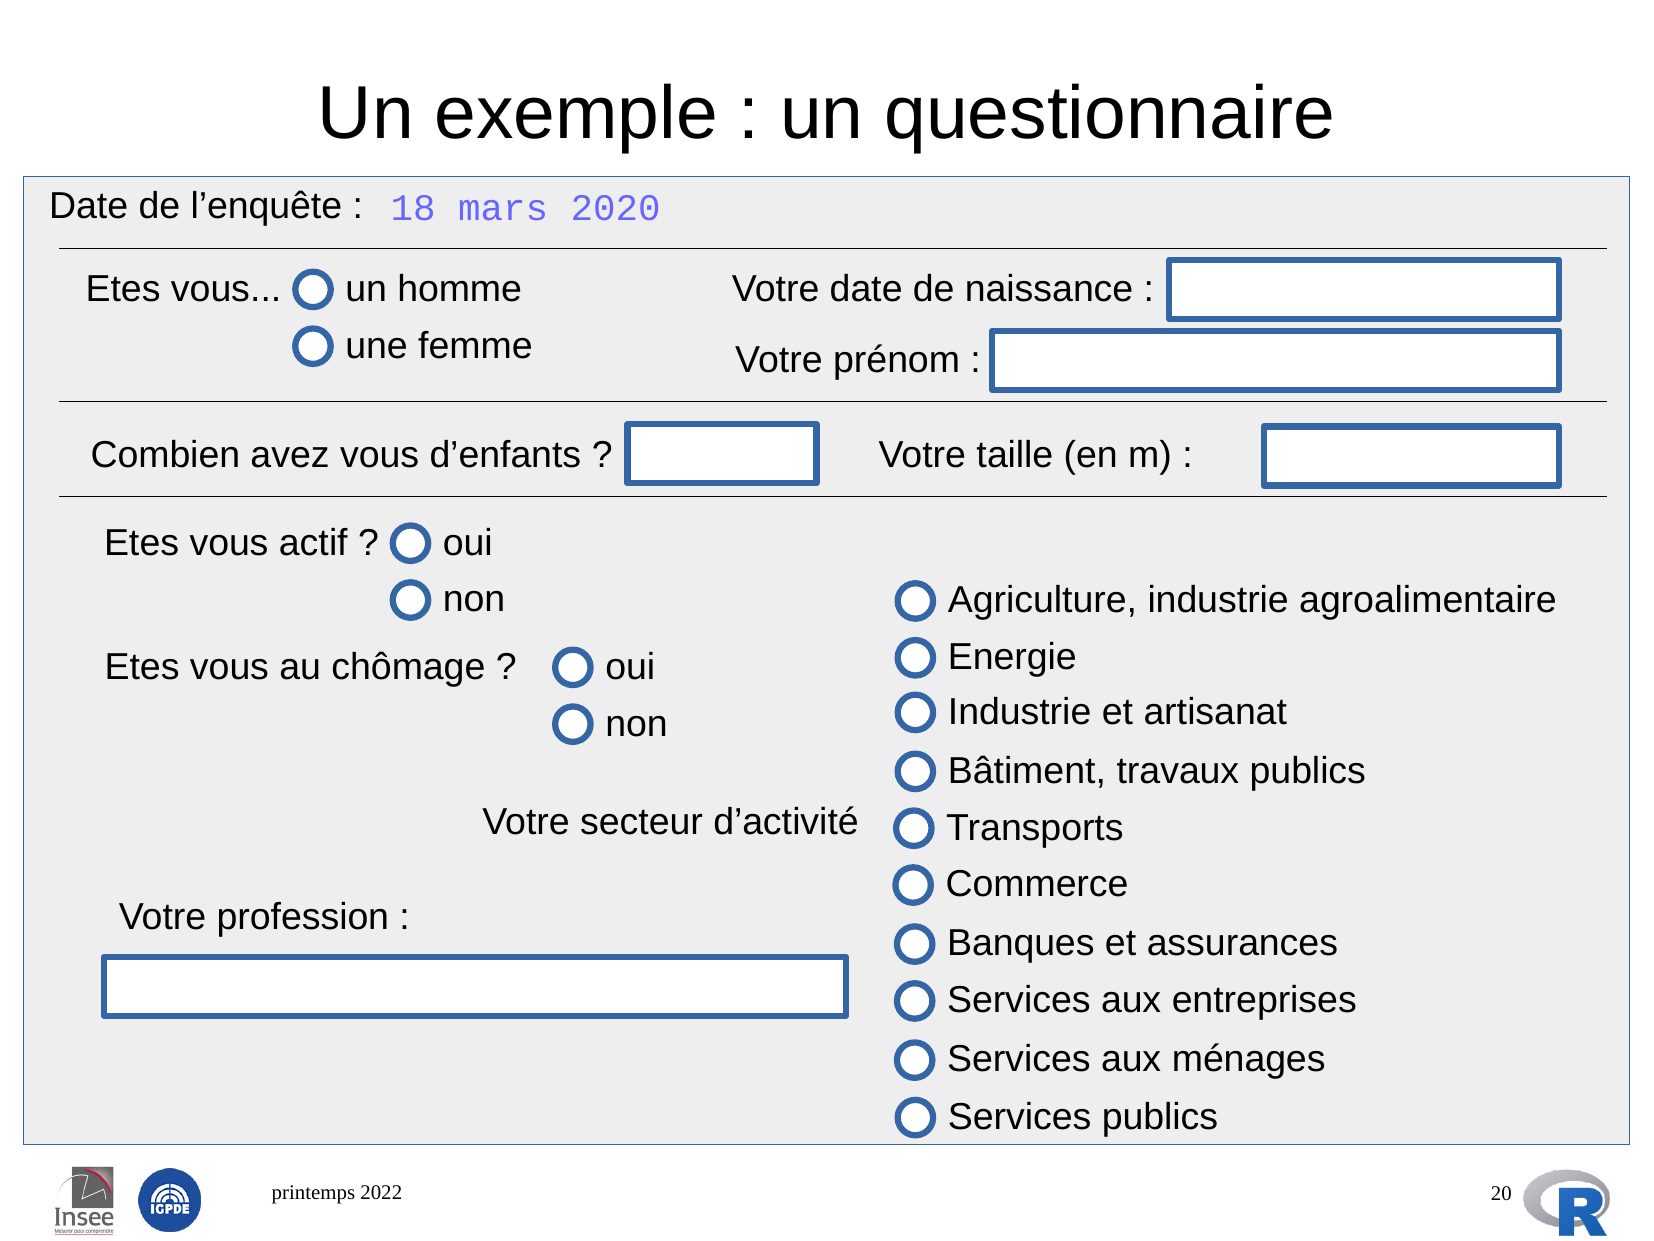

# Un exemple : un questionnaire
Date de l’enquête :
18 mars 2020
Etes vous...
un homme
Votre date de naissance :
une femme
Votre prénom :
Combien avez vous d’enfants ?
Votre taille (en m) :
Etes vous actif ?
oui
non
Agriculture, industrie agroalimentaire
Energie
Etes vous au chômage ?
oui
Industrie et artisanat
non
Bâtiment, travaux publics
Votre secteur d’activité
Transports
Commerce
Votre profession :
Banques et assurances
Services aux entreprises
Services aux ménages
Services publics
printemps 2022
20